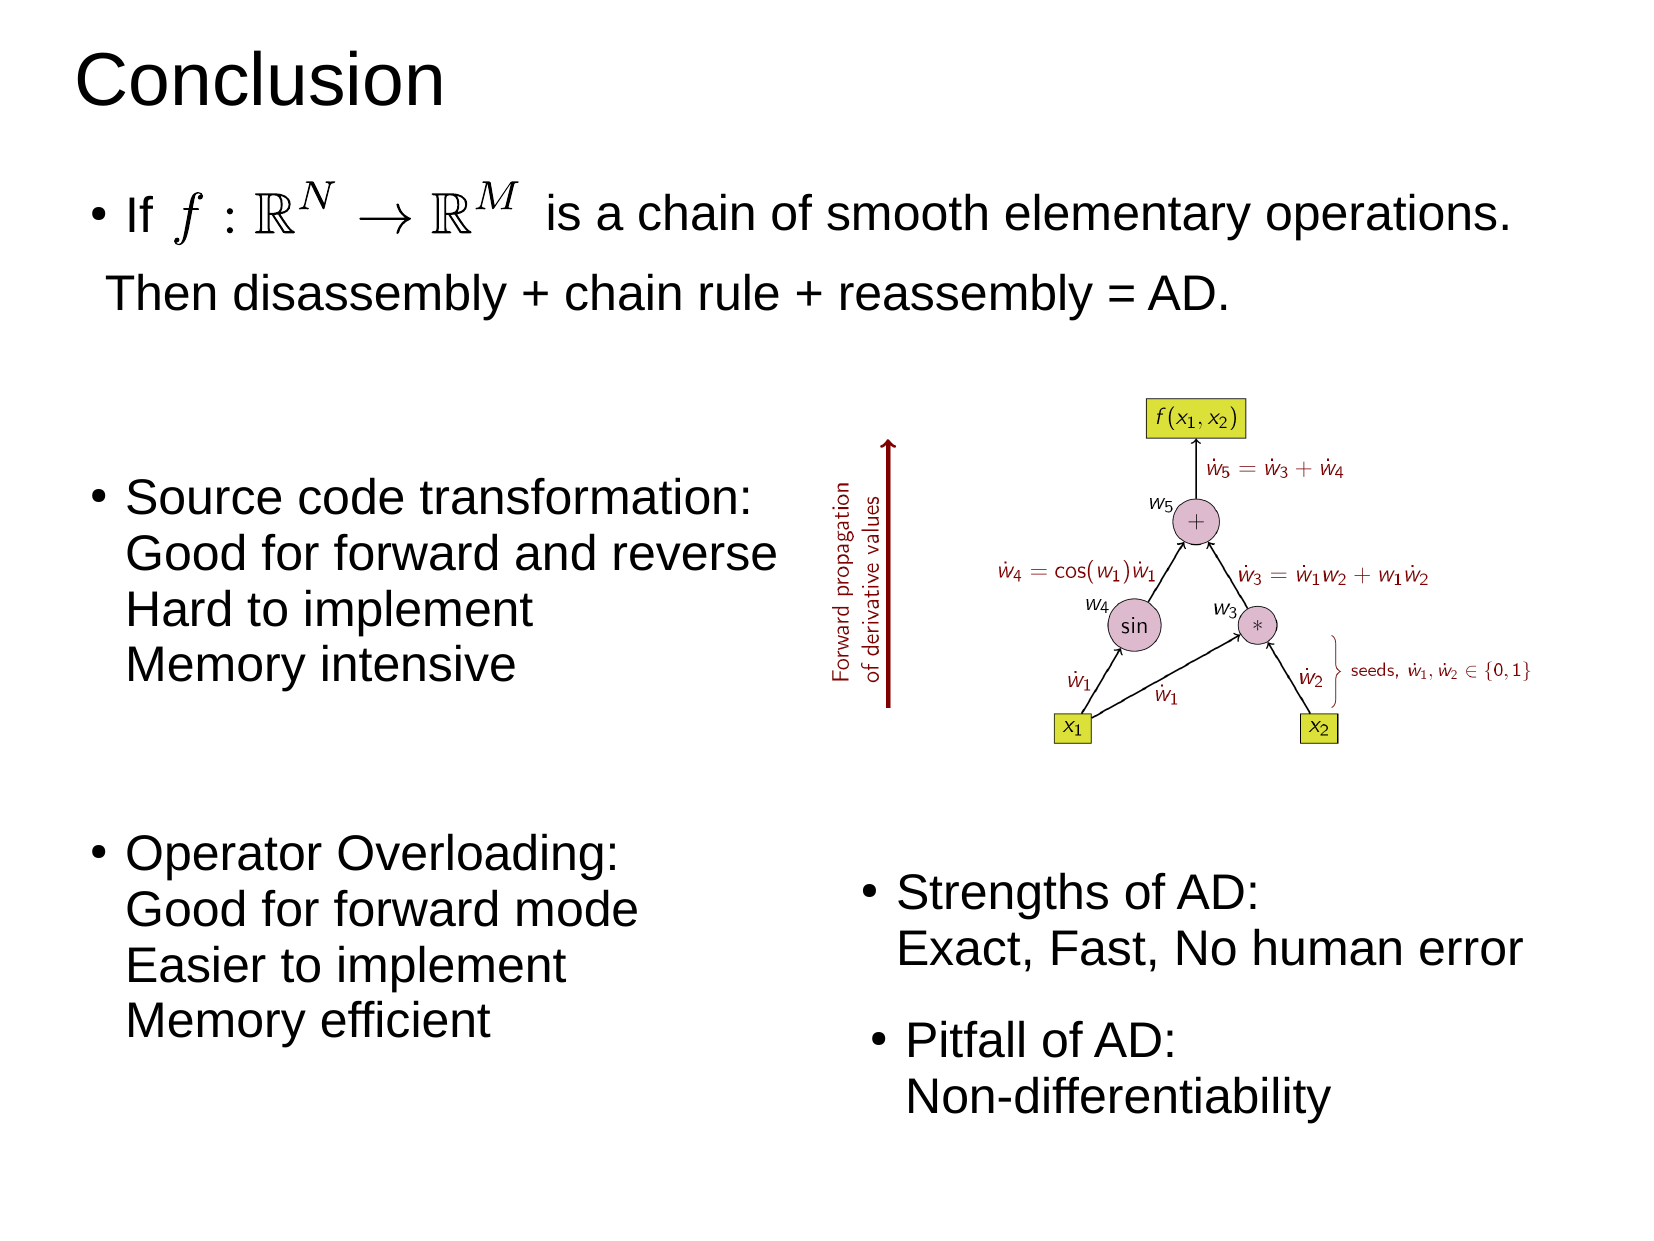

Conclusion
is a chain of smooth elementary operations.
If
Then disassembly + chain rule + reassembly = AD.
Source code transformation: Good for forward and reverse Hard to implement Memory intensive
Operator Overloading: Good for forward mode Easier to implement Memory efficient
Strengths of AD: Exact, Fast, No human error
Pitfall of AD: Non-differentiability